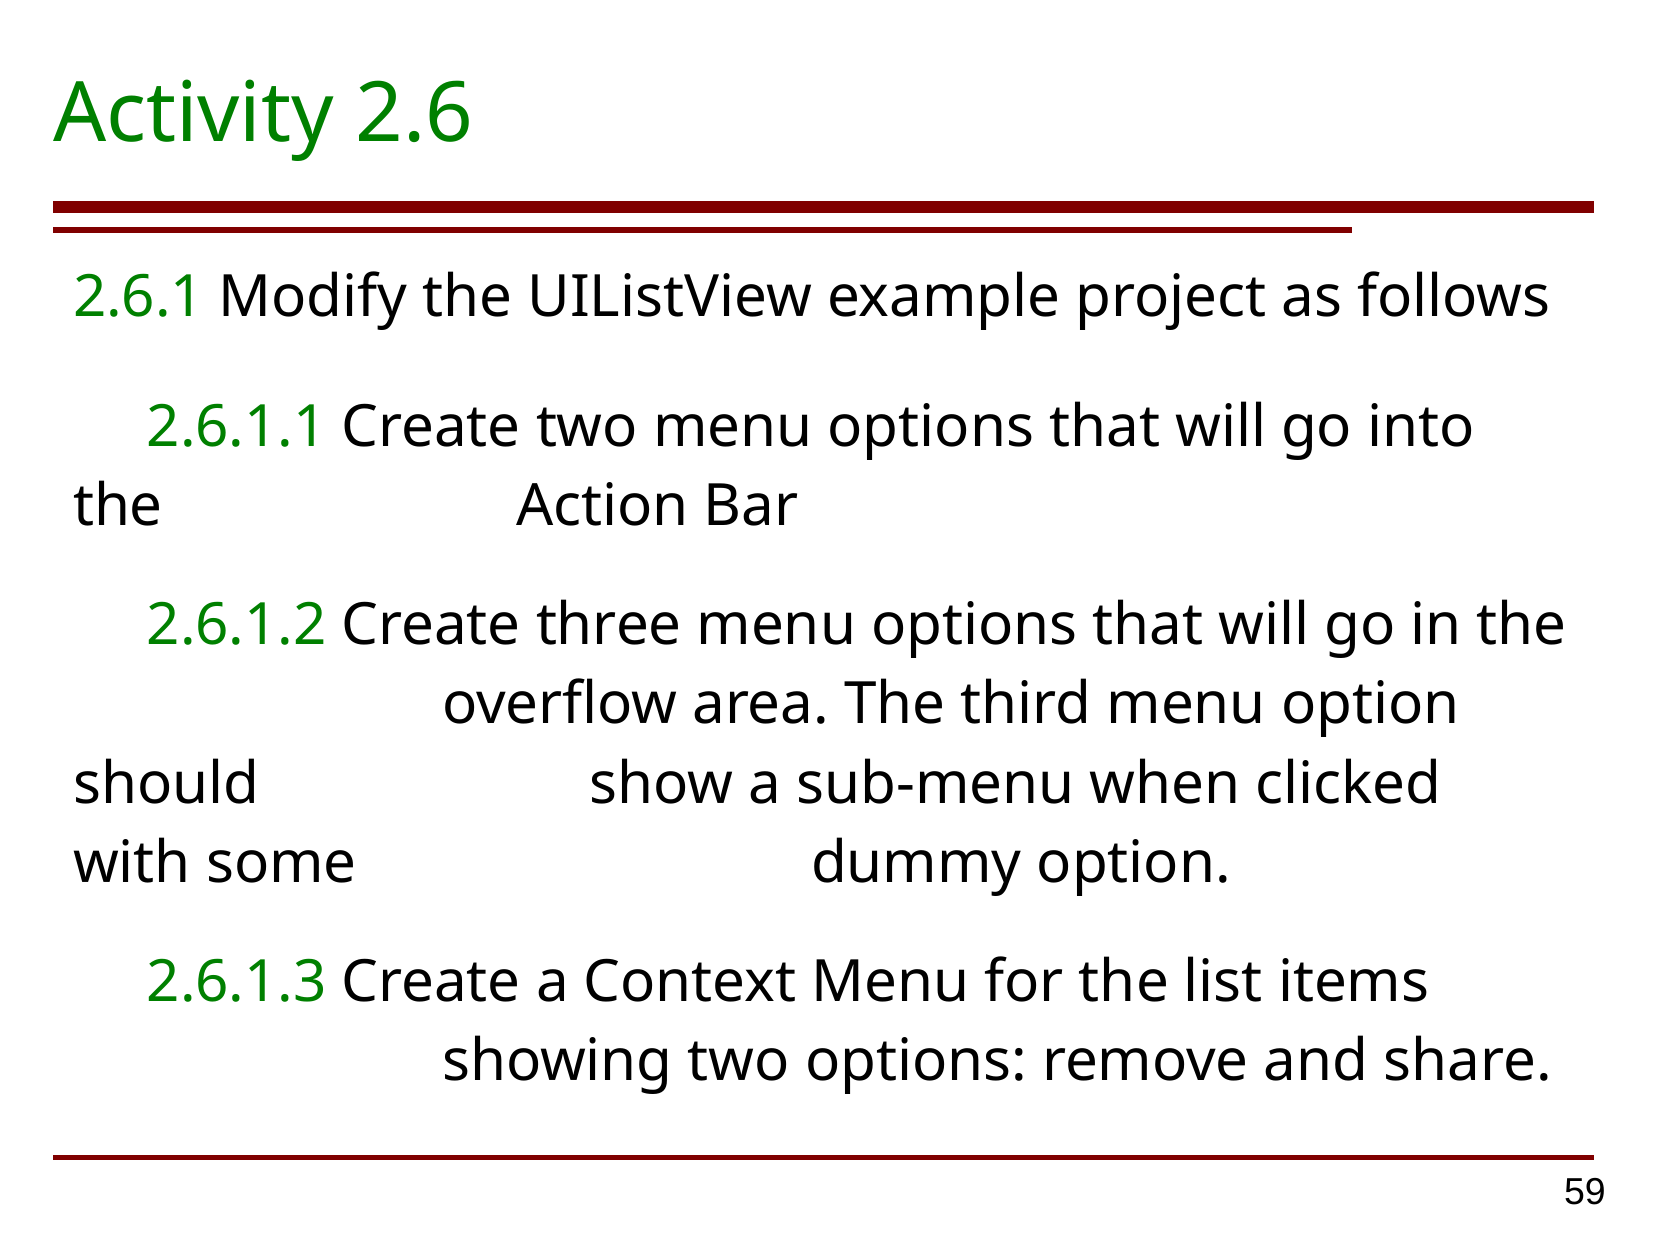

# Activity 2.6
2.6.1 Modify the UIListView example project as follows
	2.6.1.1 Create two menu options that will go into the 					Action Bar
	2.6.1.2 Create three menu options that will go in the 					overflow area. The third menu option should 					show a sub-menu when clicked with some 						dummy option.
	2.6.1.3 Create a Context Menu for the list items 							showing two options: remove and share.